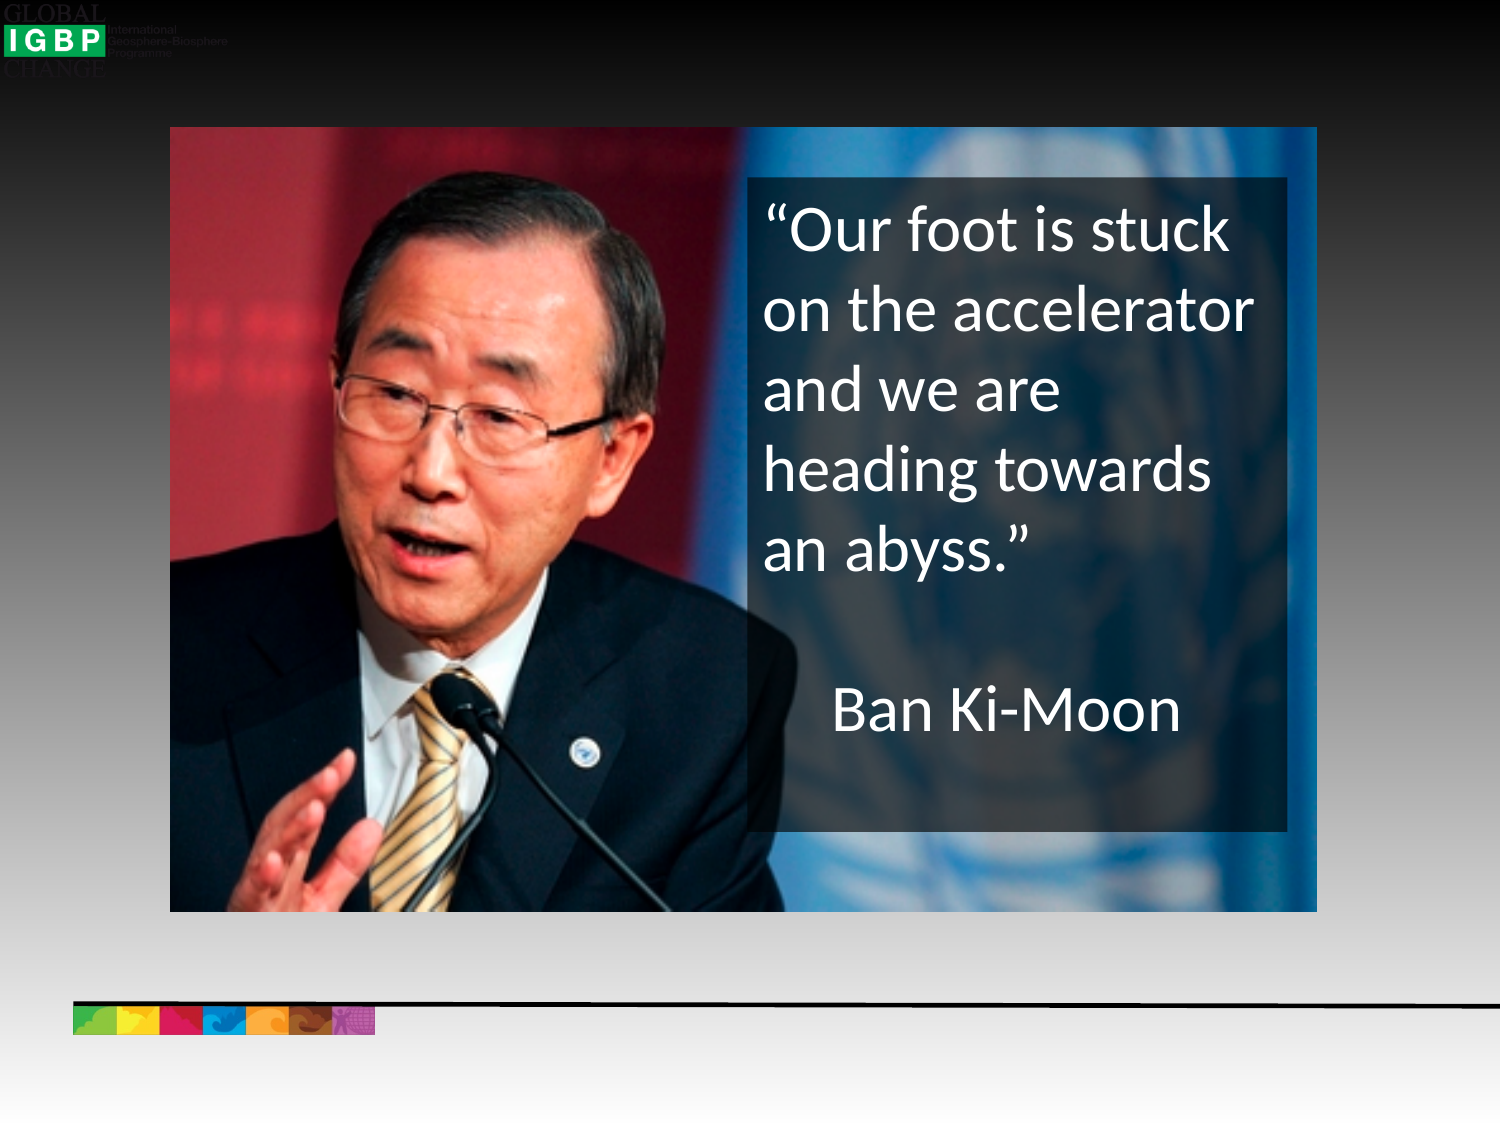

“Our foot is stuck
on the accelerator and we are heading towards an abyss.”
 Ban Ki-Moon